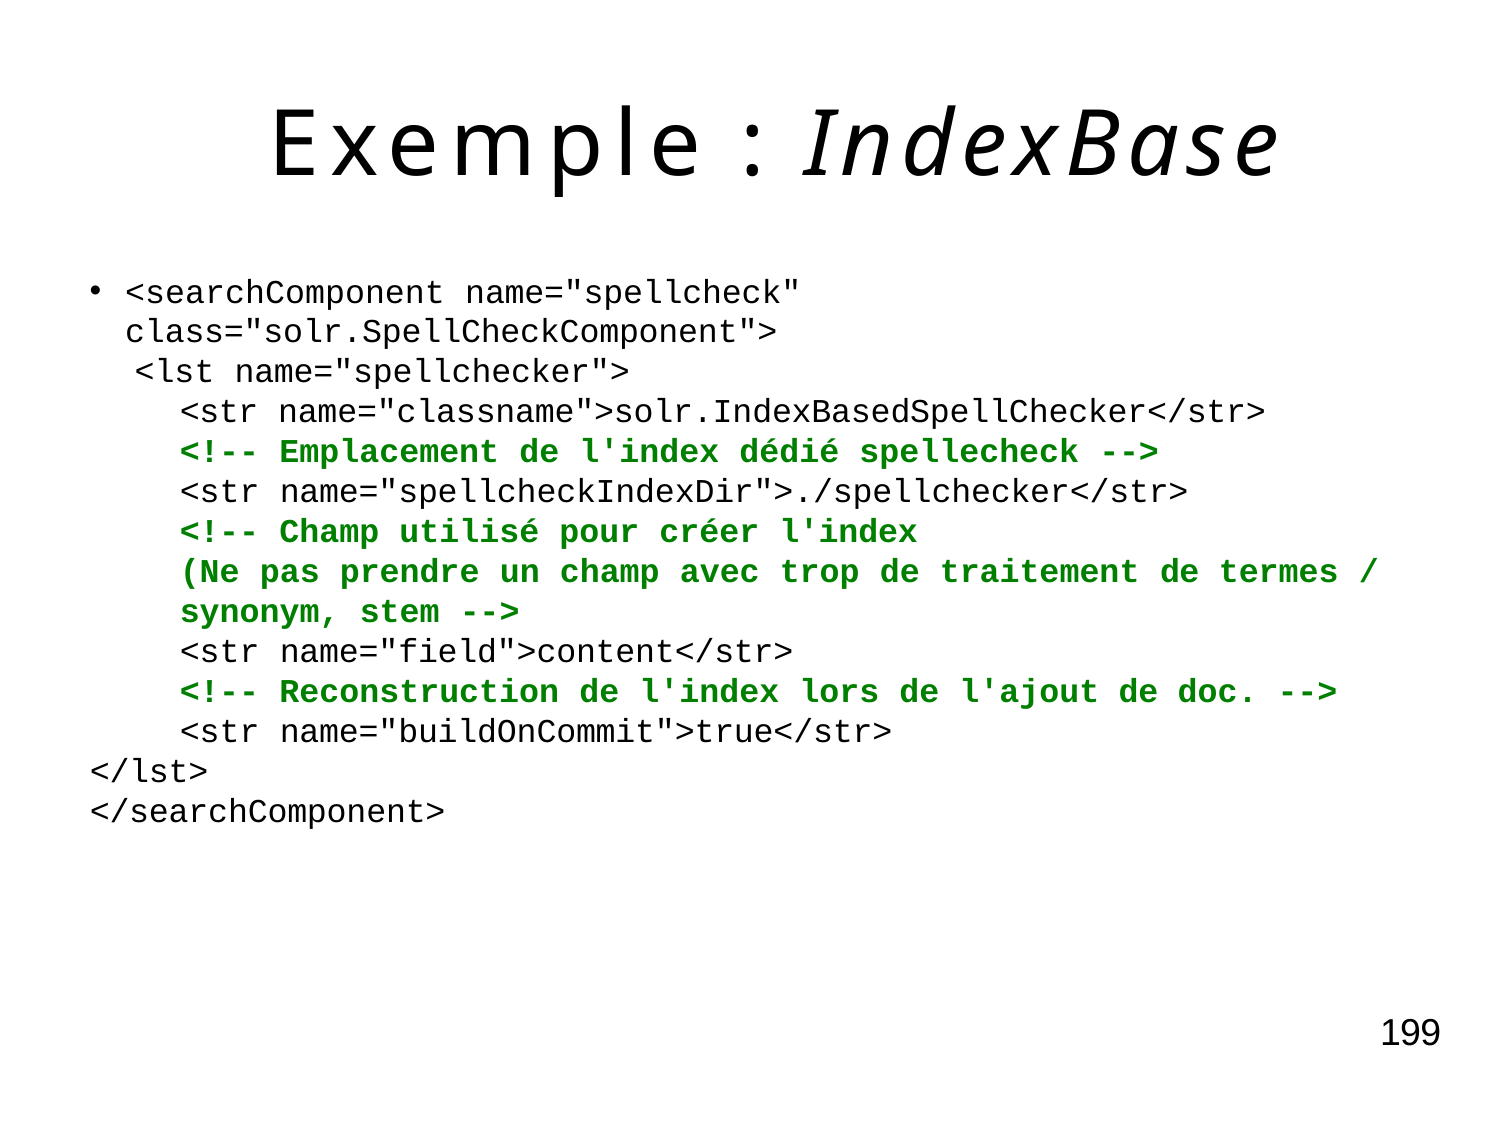

# Exemple : IndexBase
<searchComponent name="spellcheck" class="solr.SpellCheckComponent">
<lst name="spellchecker">
<str name="classname">solr.IndexBasedSpellChecker</str>
<!-- Emplacement de l'index dédié spellecheck -->
<str name="spellcheckIndexDir">./spellchecker</str>
<!-- Champ utilisé pour créer l'index
(Ne pas prendre un champ avec trop de traitement de termes / synonym, stem -->
<str name="field">content</str>
<!-- Reconstruction de l'index lors de l'ajout de doc. -->
<str name="buildOnCommit">true</str>
</lst>
</searchComponent>
199